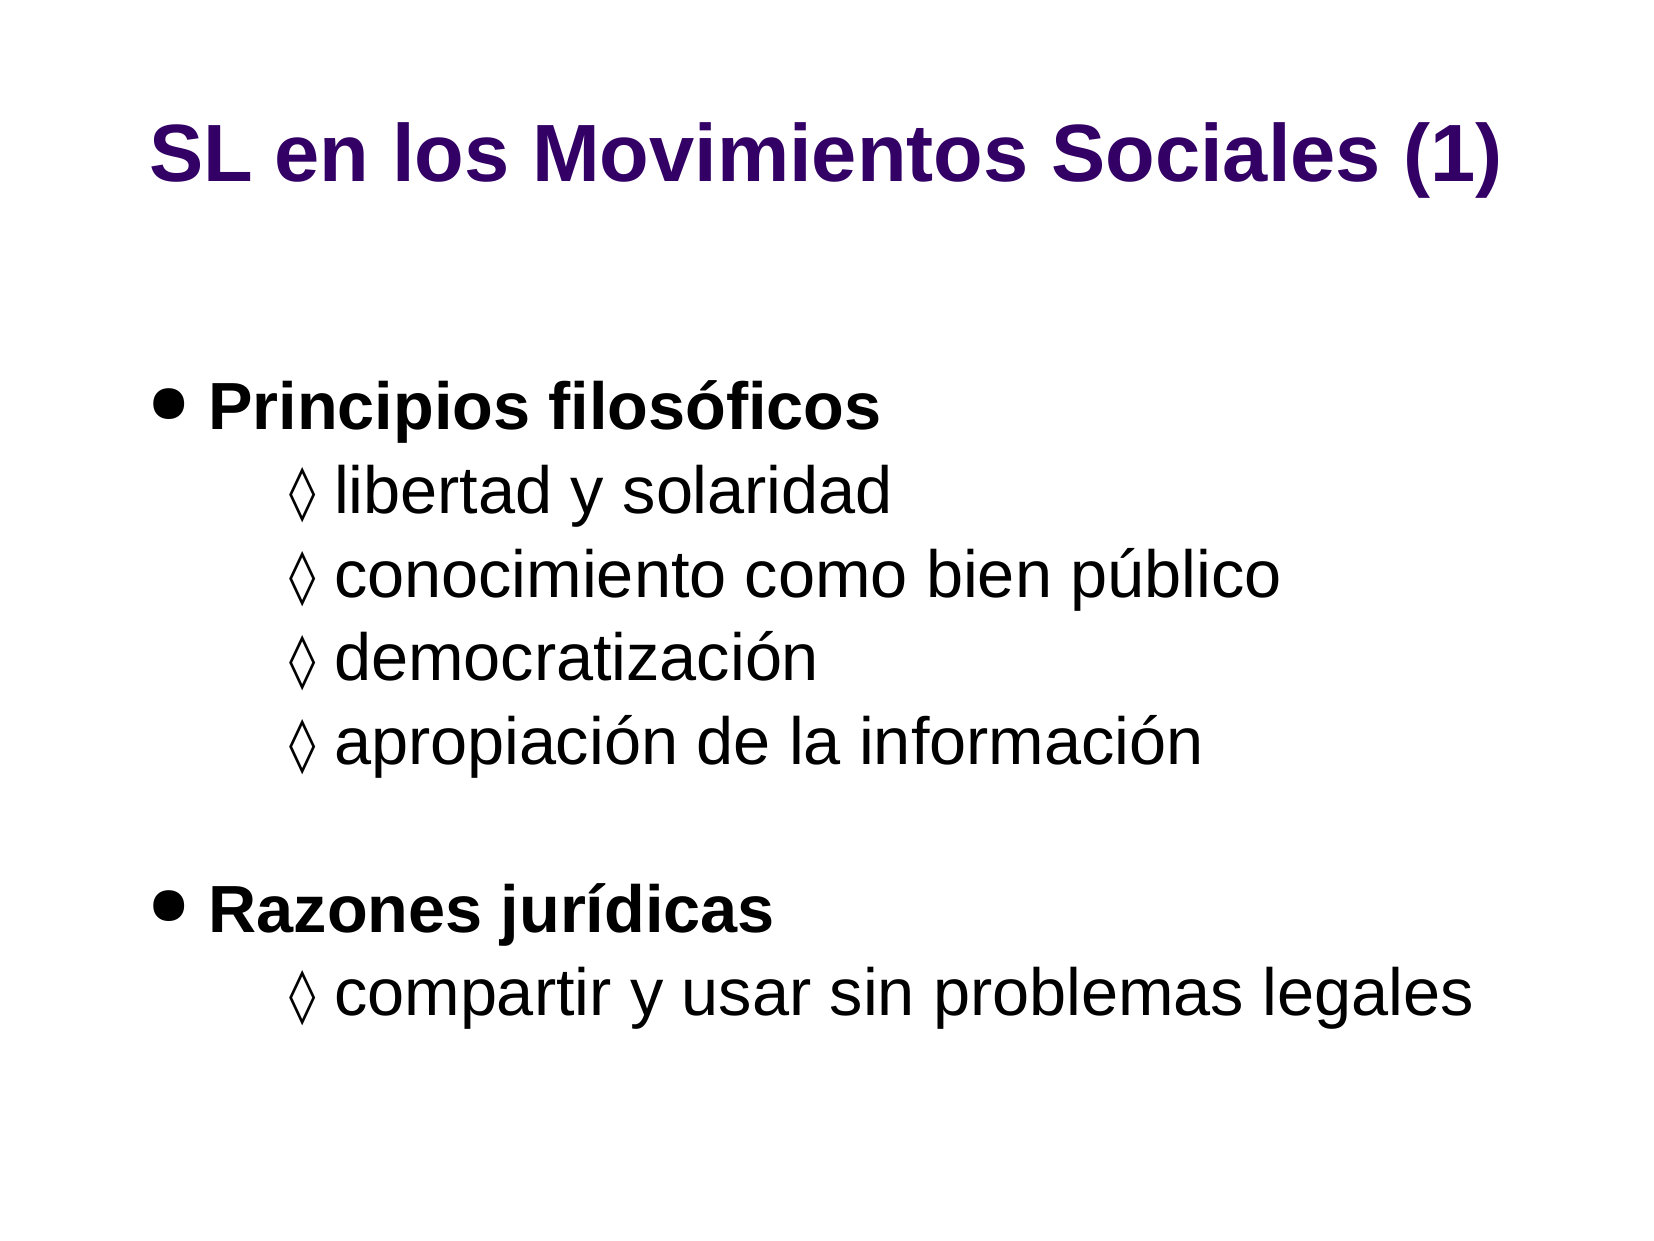

# SL en los Movimientos Sociales (1)
 Principios filosóficos
 libertad y solaridad
 conocimiento como bien público
 democratización
 apropiación de la información
 Razones jurídicas
 compartir y usar sin problemas legales